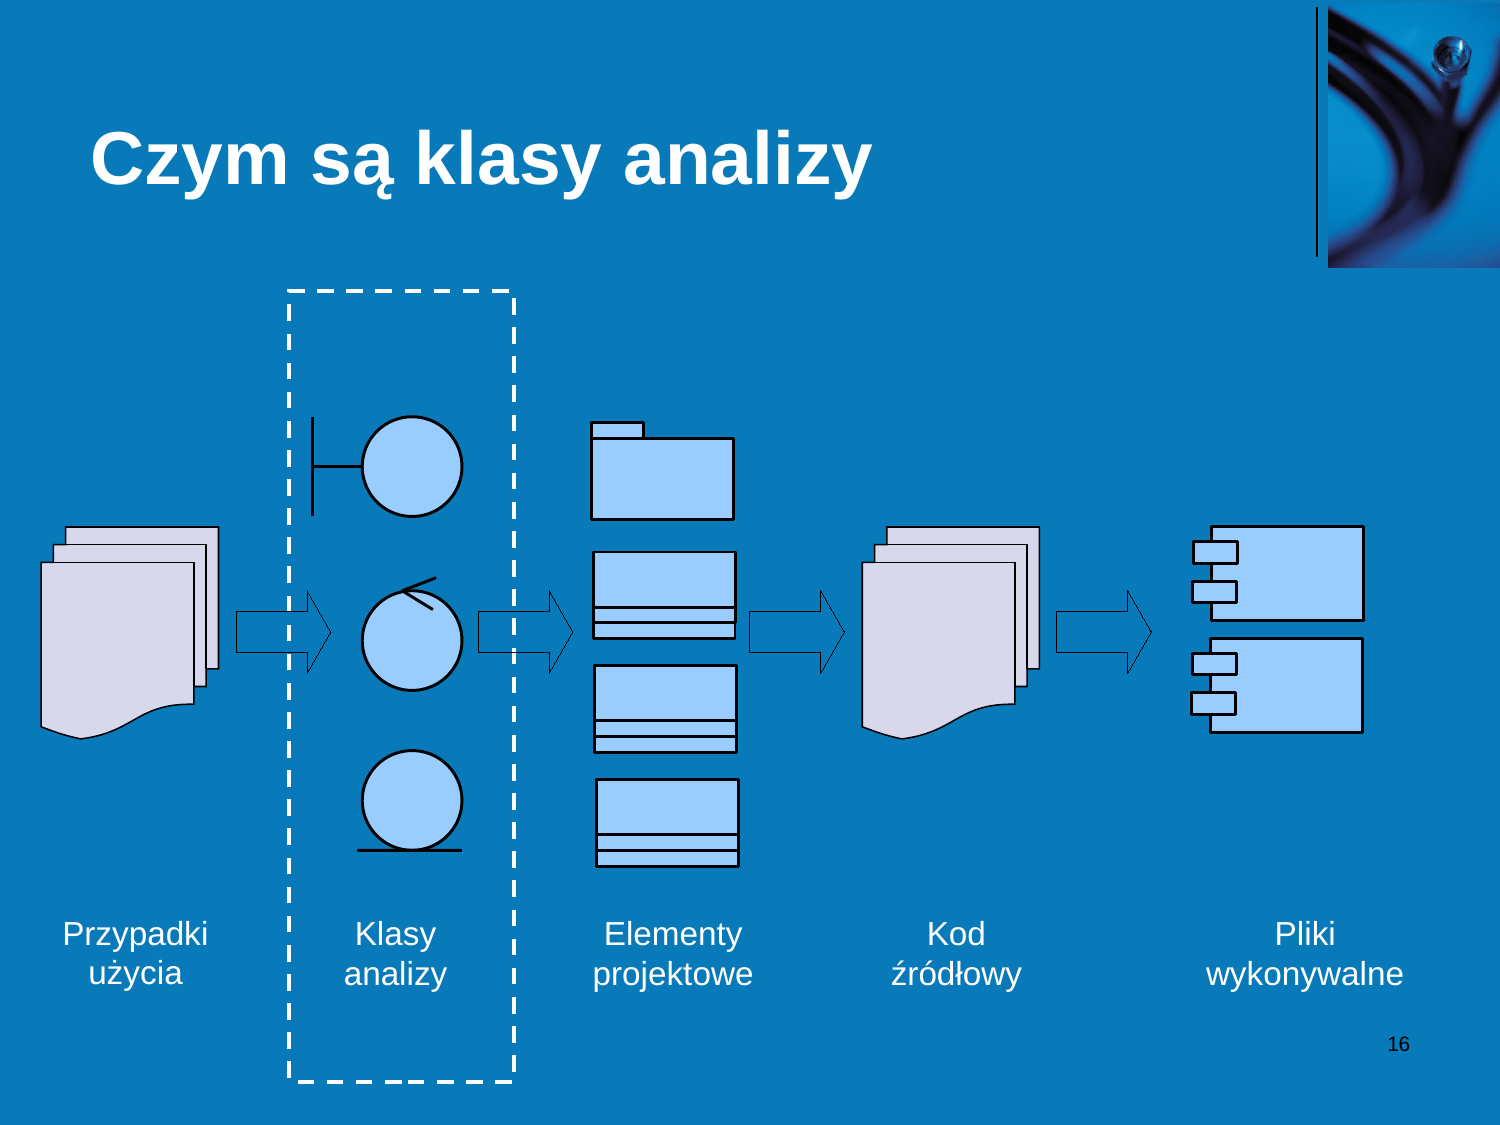

# Czym są klasy analizy
Przypadki
użycia
Klasy analizy
Elementy
projektowe
Kod
źródłowy
Pliki wykonywalne
16